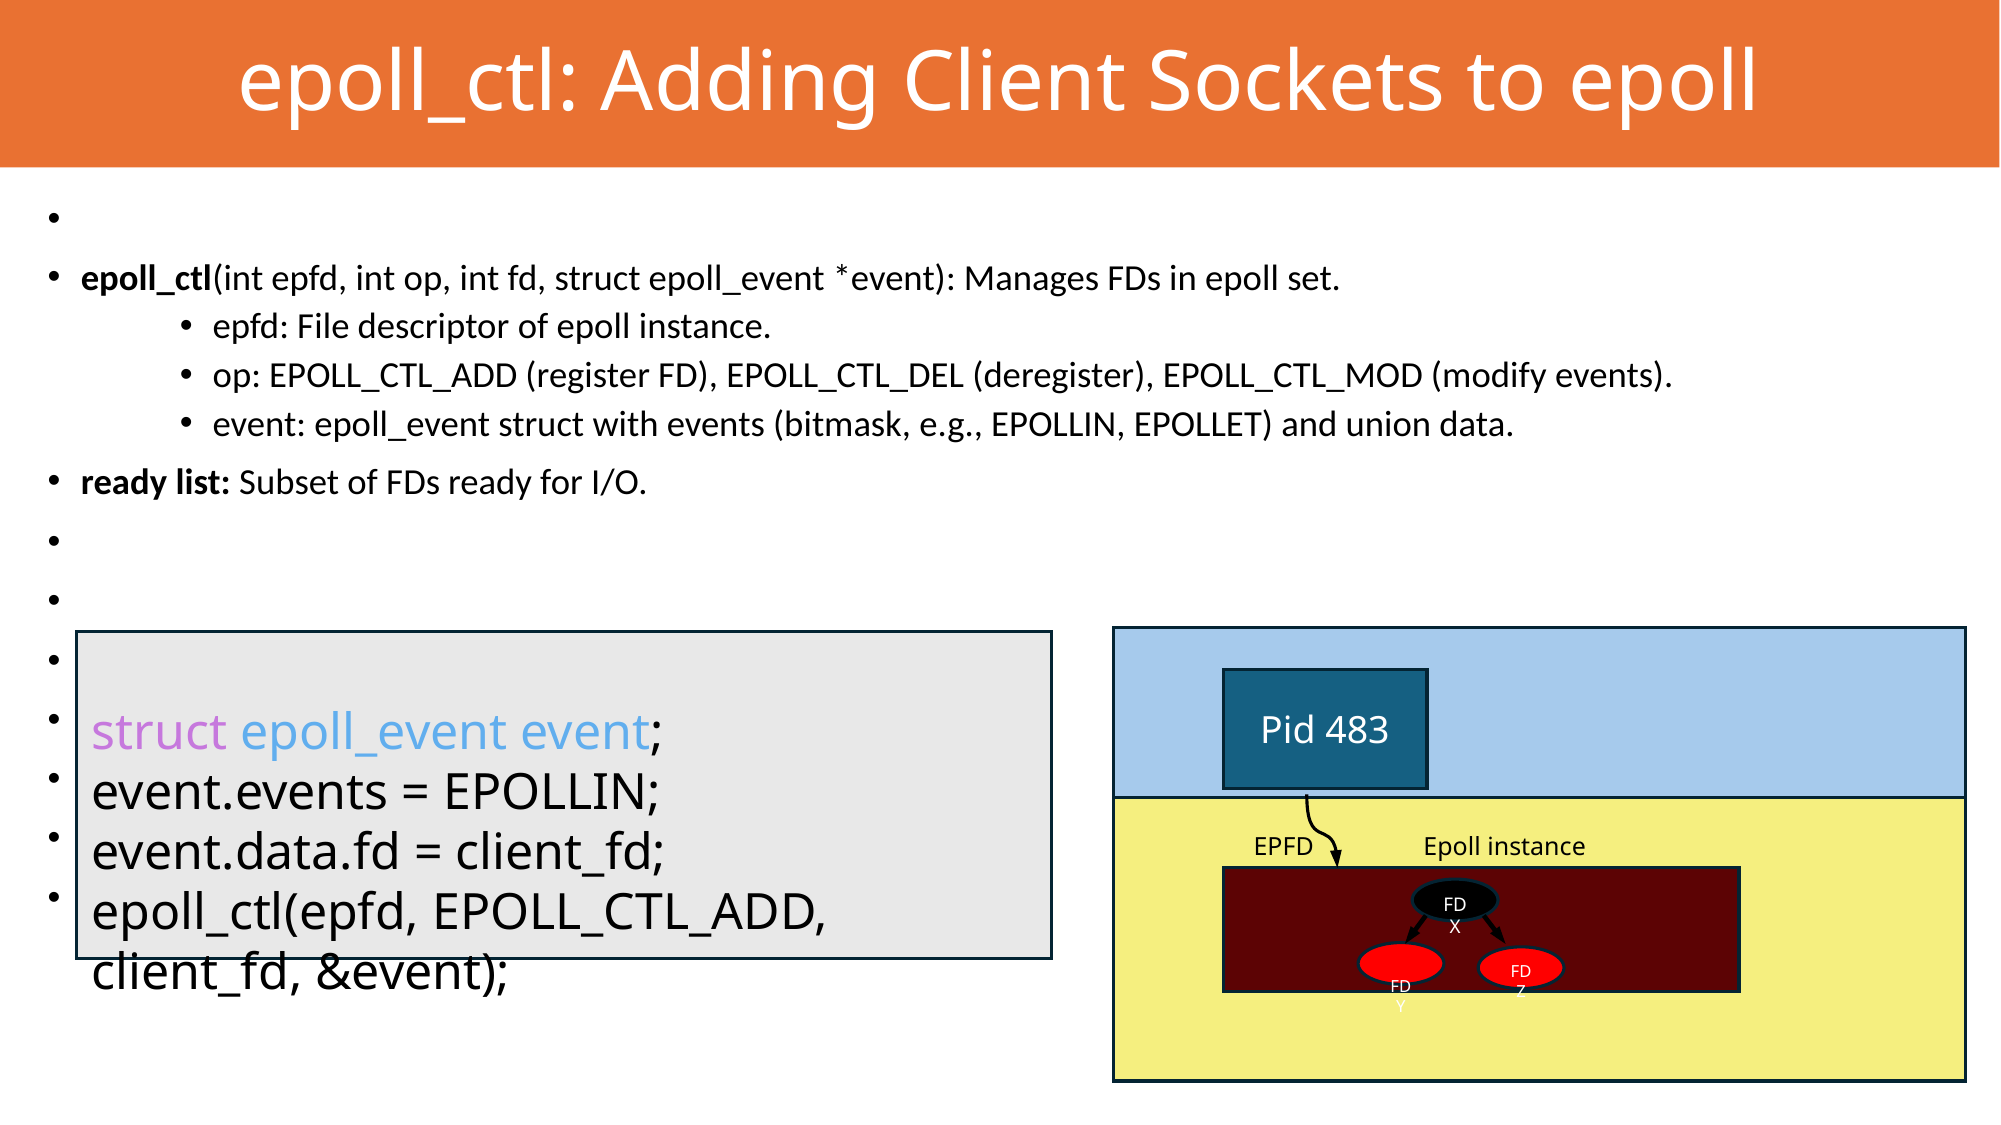

# epoll_ctl: Adding Client Sockets to epoll
epoll_ctl(int epfd, int op, int fd, struct epoll_event *event): Manages FDs in epoll set.
epfd: File descriptor of epoll instance.
op: EPOLL_CTL_ADD (register FD), EPOLL_CTL_DEL (deregister), EPOLL_CTL_MOD (modify events).
event: epoll_event struct with events (bitmask, e.g., EPOLLIN, EPOLLET) and union data.
ready list: Subset of FDs ready for I/O.
struct epoll_event event;
event.events = EPOLLIN;
event.data.fd = client_fd;
epoll_ctl(epfd, EPOLL_CTL_ADD, client_fd, &event);
Pid 483
EPFD
Epoll instance
FD X
FD Y
FD Z